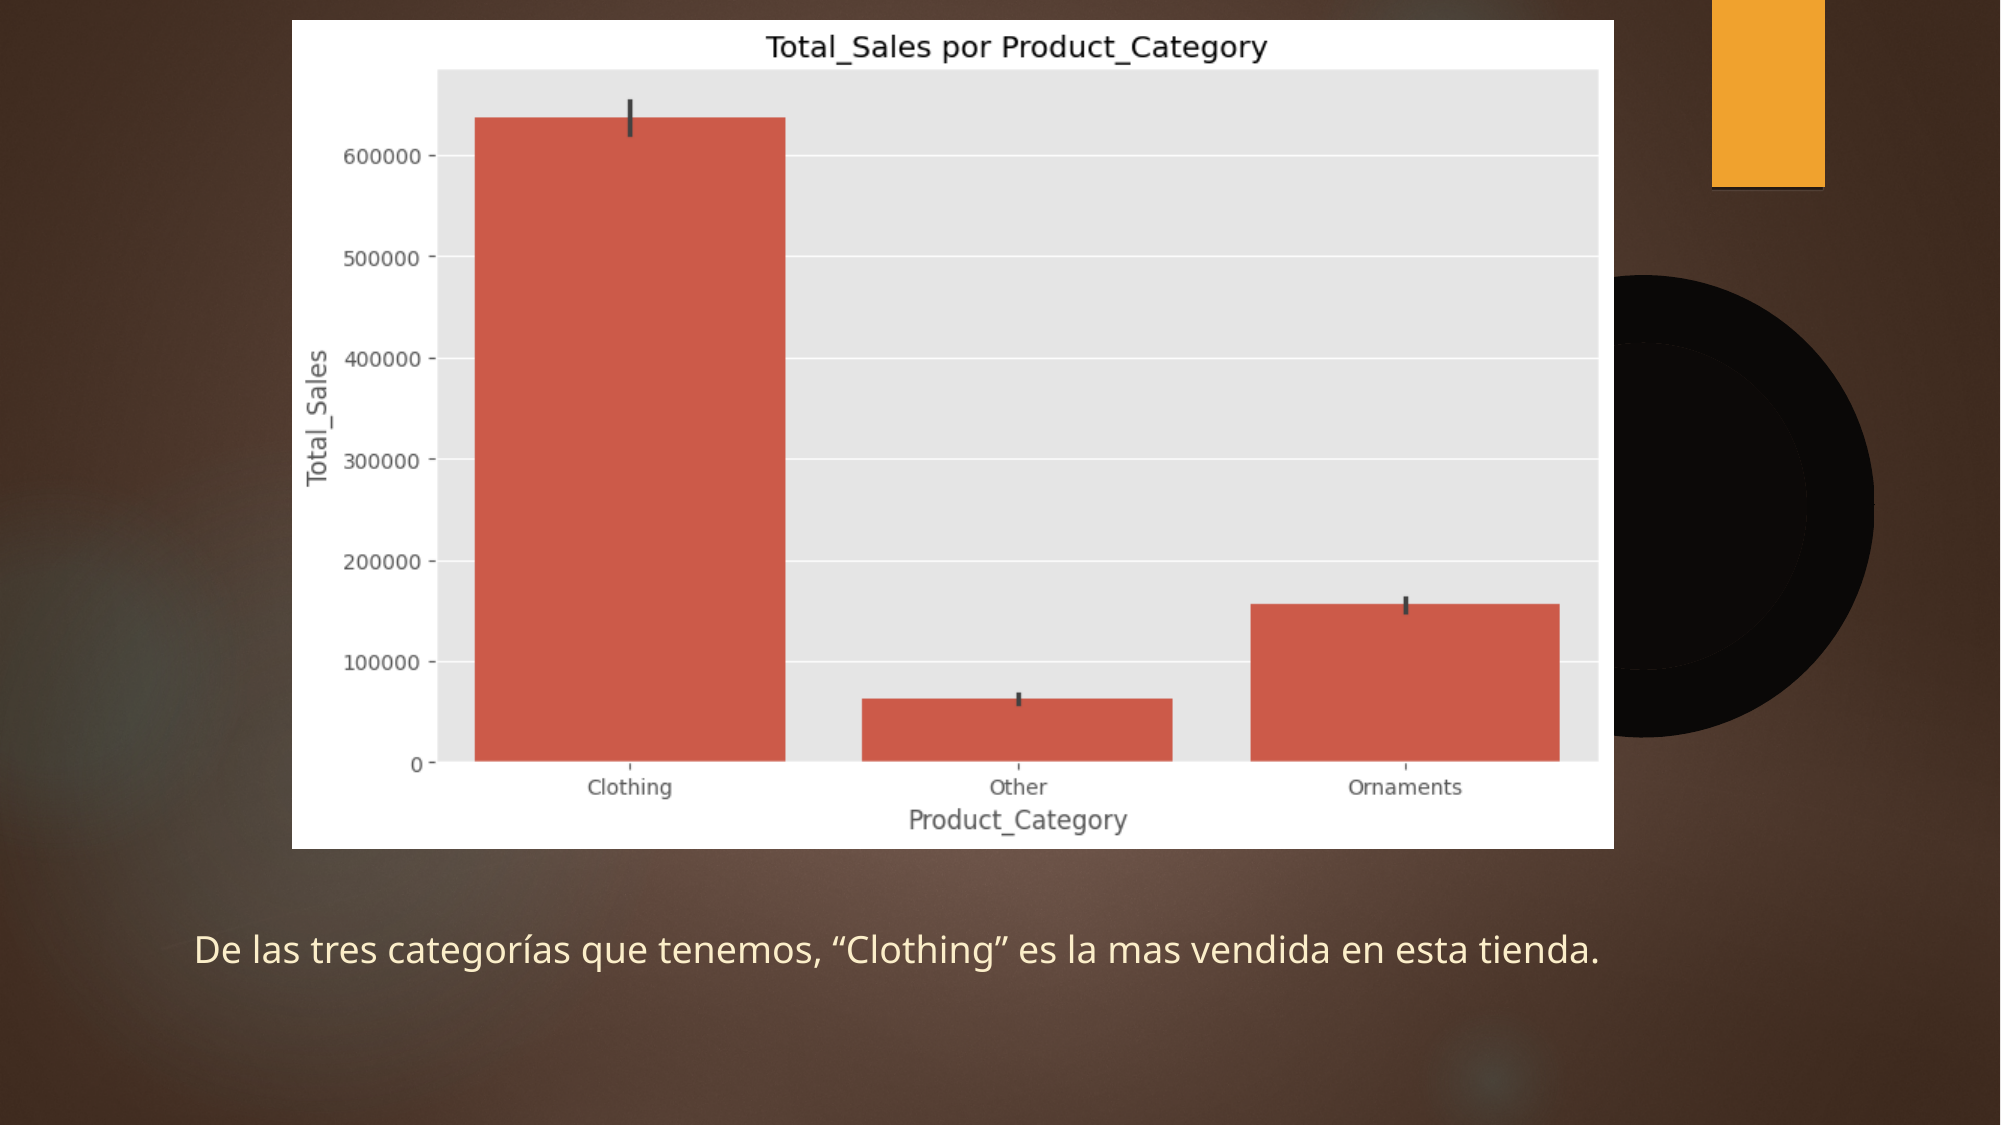

# De las tres categorías que tenemos, “Clothing” es la mas vendida en esta tienda.